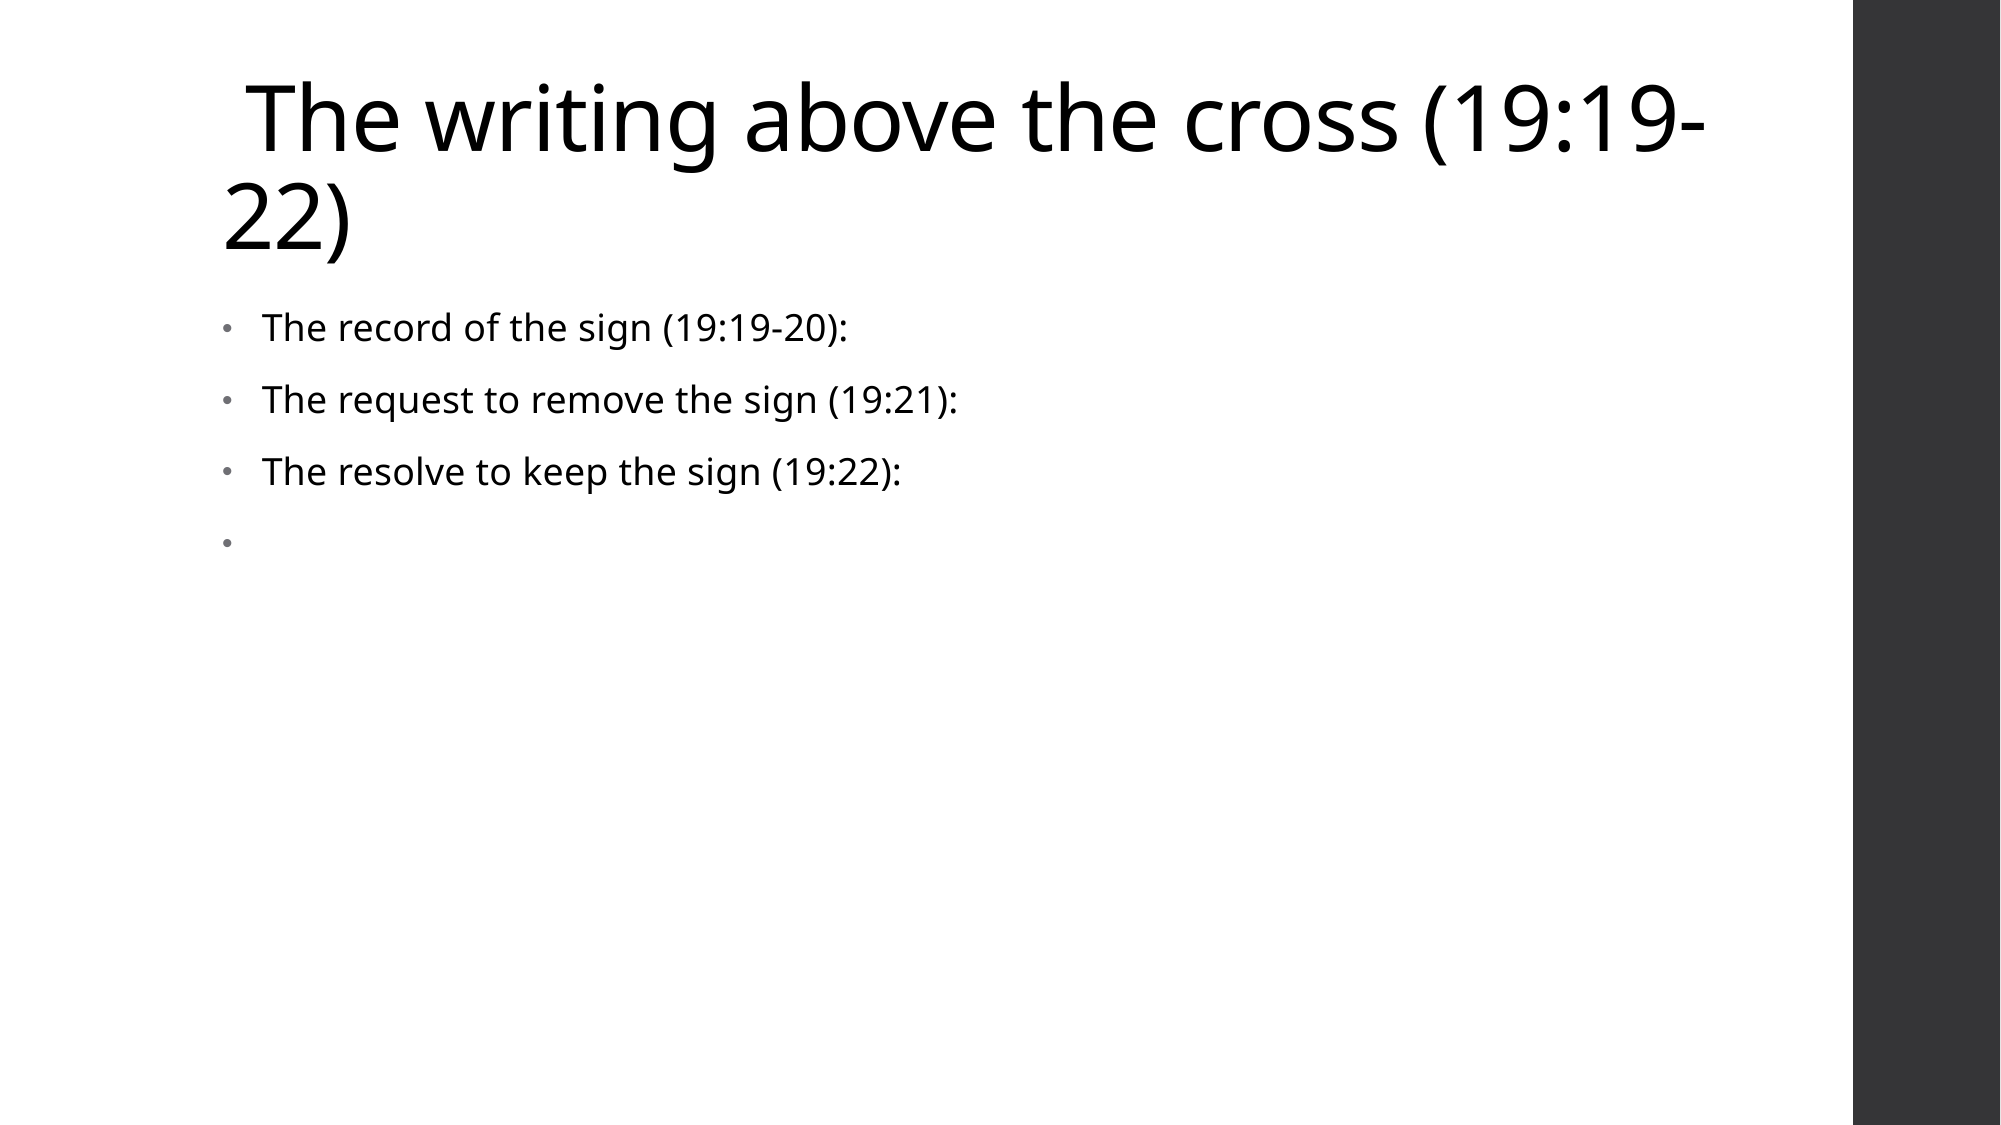

# The writing above the cross (19:19-22)
 The record of the sign (19:19-20):
 The request to remove the sign (19:21):
 The resolve to keep the sign (19:22):